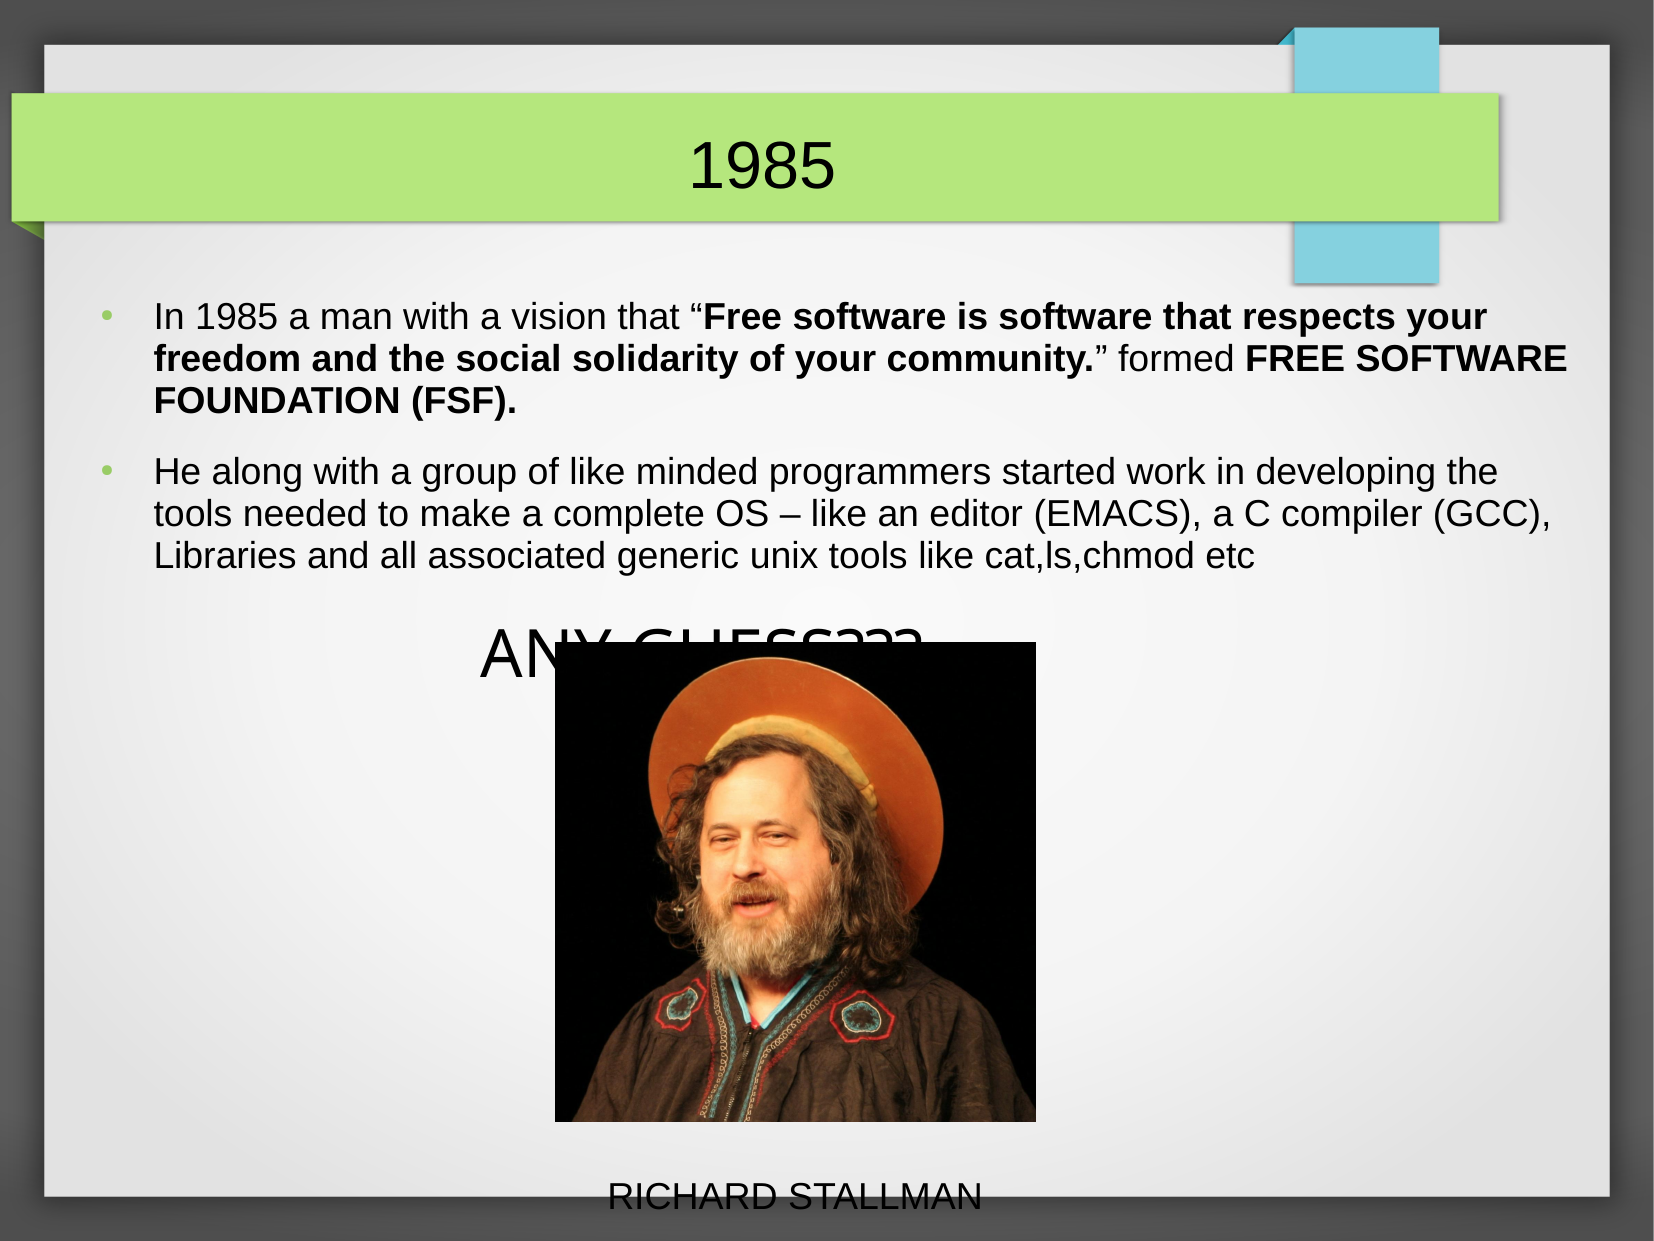

# 1985
In 1985 a man with a vision that “Free software is software that respects your freedom and the social solidarity of your community.” formed FREE SOFTWARE FOUNDATION (FSF).
He along with a group of like minded programmers started work in developing the tools needed to make a complete OS – like an editor (EMACS), a C compiler (GCC), Libraries and all associated generic unix tools like cat,ls,chmod etc
 ANY GUESS???
RICHARD STALLMAN